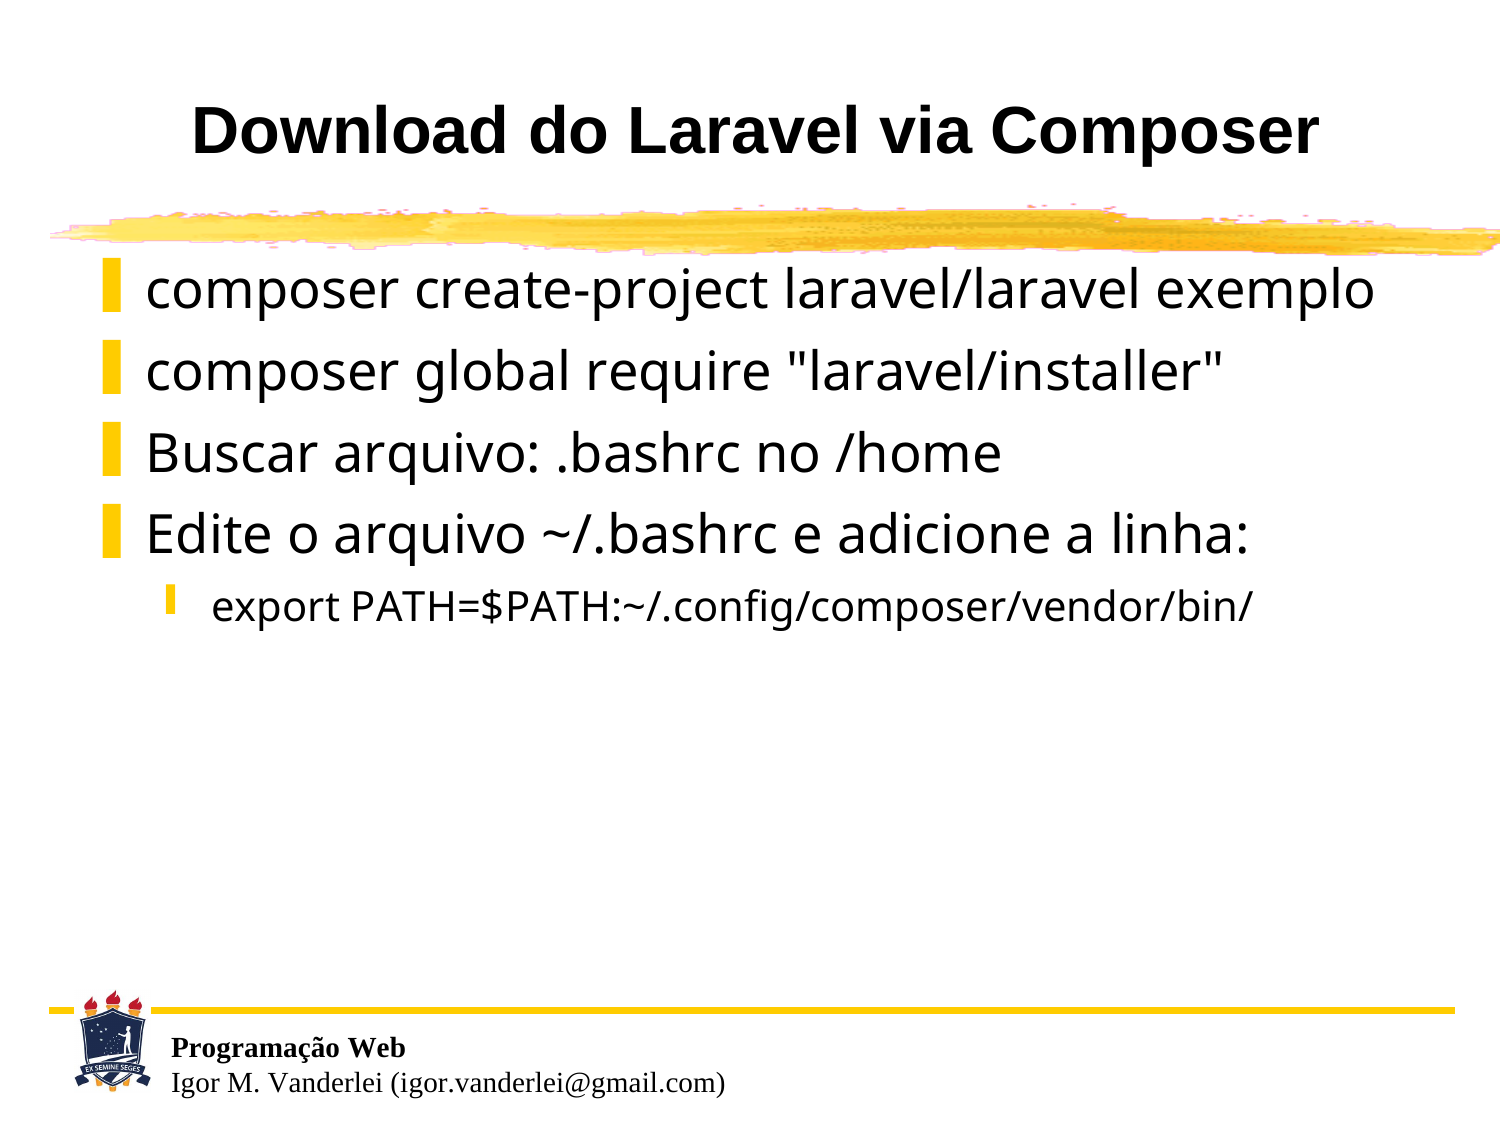

# Download do Laravel via Composer
composer create-project laravel/laravel exemplo
composer global require "laravel/installer"
Buscar arquivo: .bashrc no /home
Edite o arquivo ~/.bashrc e adicione a linha:
export PATH=$PATH:~/.config/composer/vendor/bin/